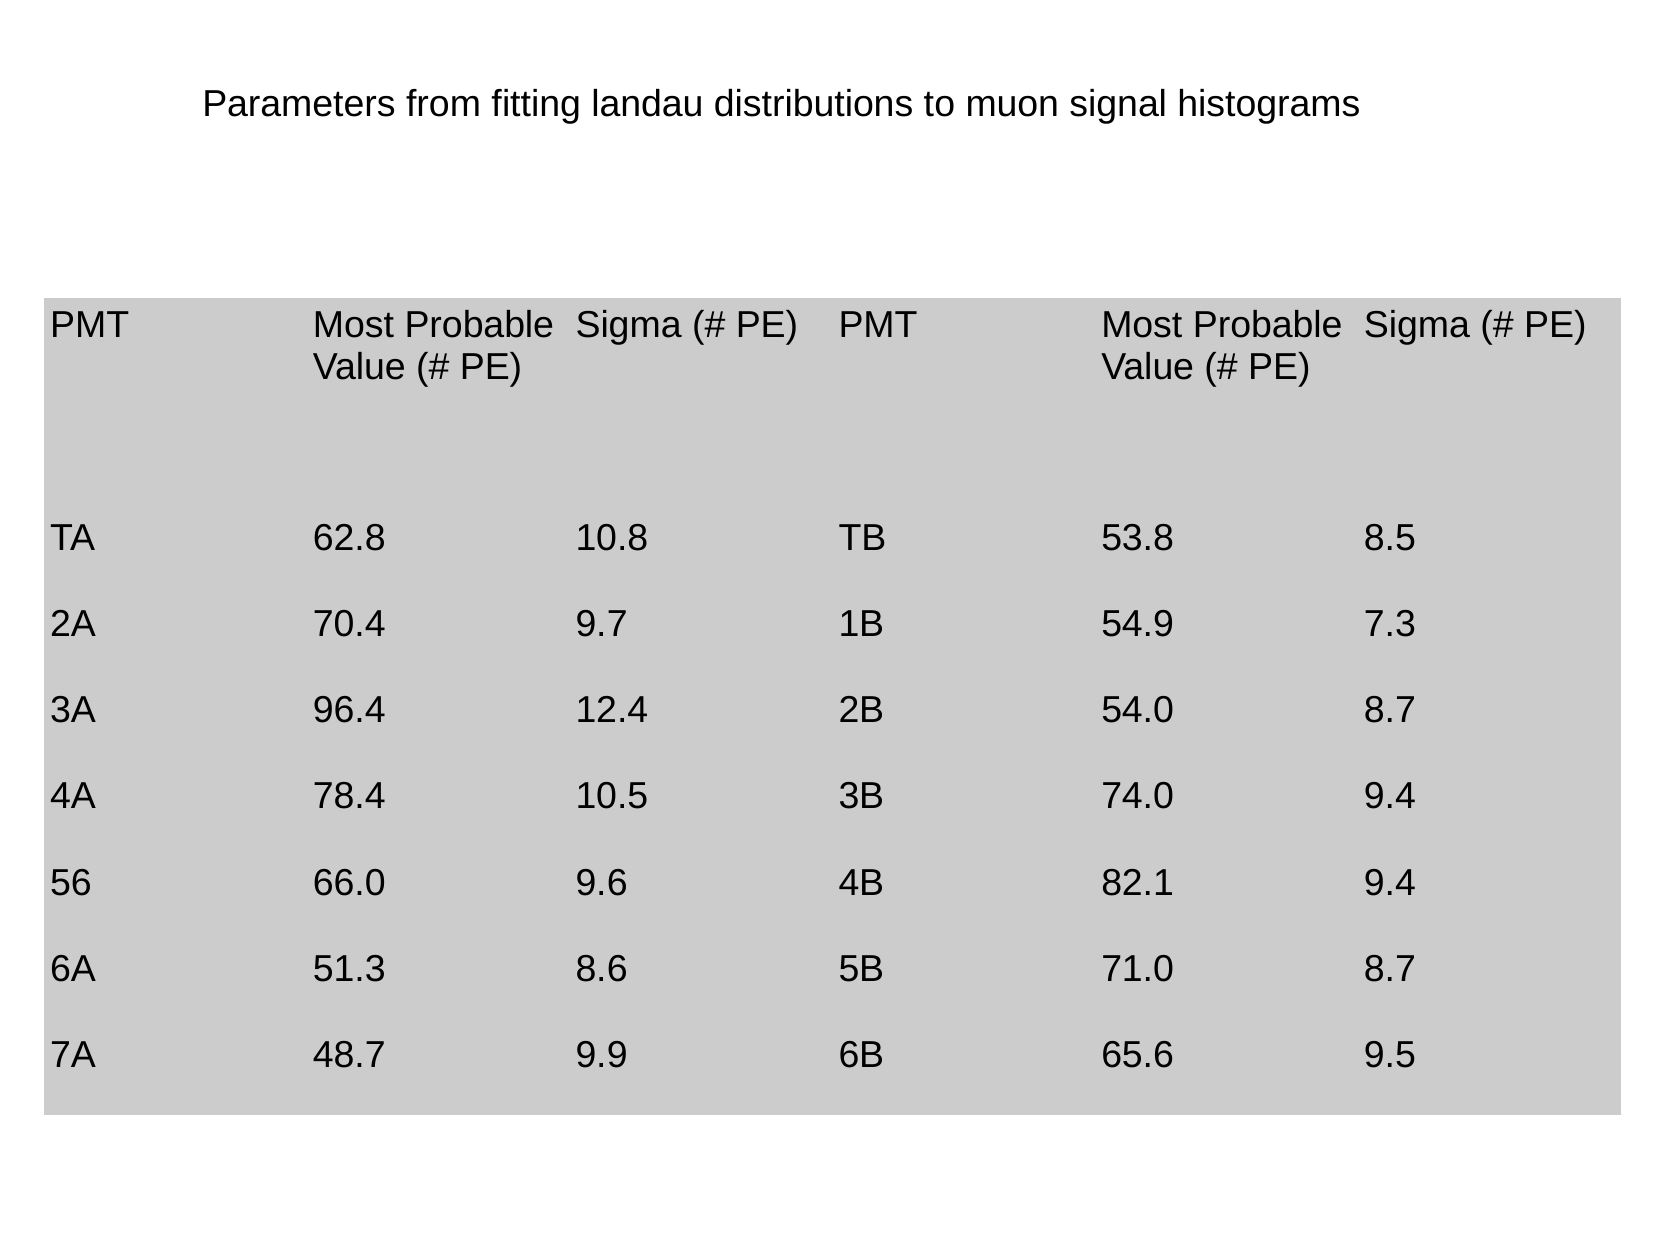

Parameters from fitting landau distributions to muon signal histograms
| PMT | Most Probable Value (# PE) | Sigma (# PE) | PMT | Most Probable Value (# PE) | Sigma (# PE) |
| --- | --- | --- | --- | --- | --- |
| TA | 62.8 | 10.8 | TB | 53.8 | 8.5 |
| 2A | 70.4 | 9.7 | 1B | 54.9 | 7.3 |
| 3A | 96.4 | 12.4 | 2B | 54.0 | 8.7 |
| 4A | 78.4 | 10.5 | 3B | 74.0 | 9.4 |
| 56 | 66.0 | 9.6 | 4B | 82.1 | 9.4 |
| 6A | 51.3 | 8.6 | 5B | 71.0 | 8.7 |
| 7A | 48.7 | 9.9 | 6B | 65.6 | 9.5 |